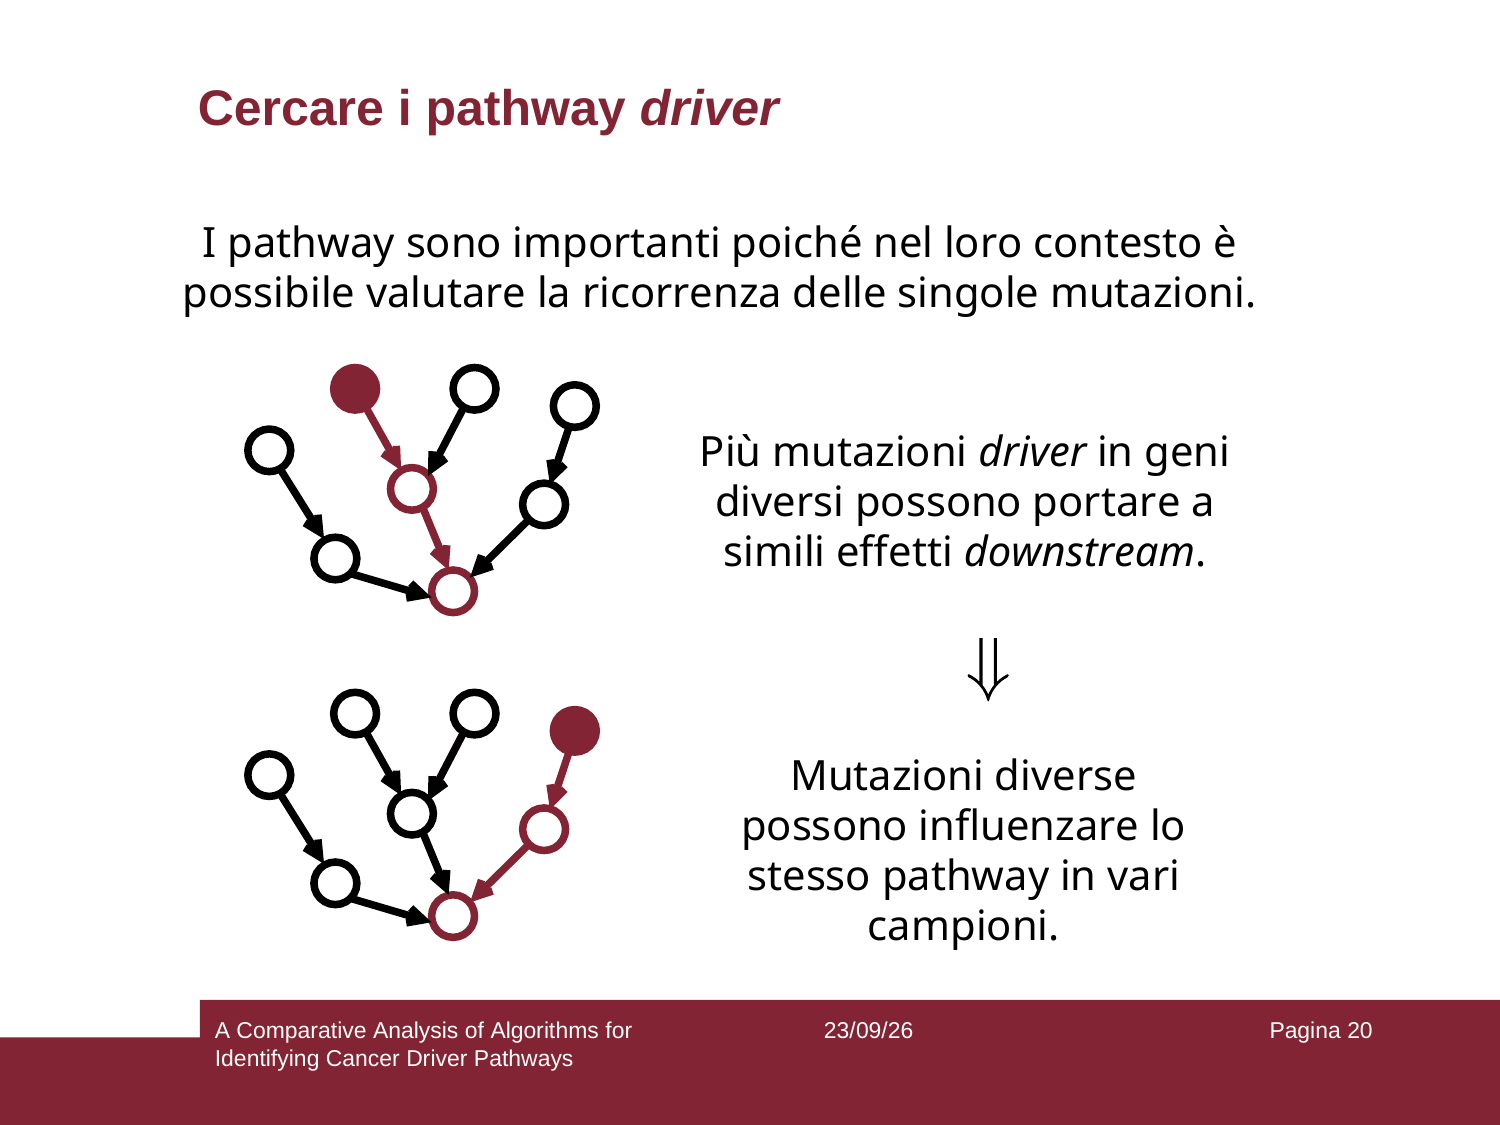

# Cercare i pathway driver
I pathway sono importanti poiché nel loro contesto è possibile valutare la ricorrenza delle singole mutazioni.
Più mutazioni driver in geni diversi possono portare a simili effetti downstream.
Mutazioni diverse possono influenzare lo stesso pathway in vari campioni.
A Comparative Analysis of Algorithms for Identifying Cancer Driver Pathways
Pagina